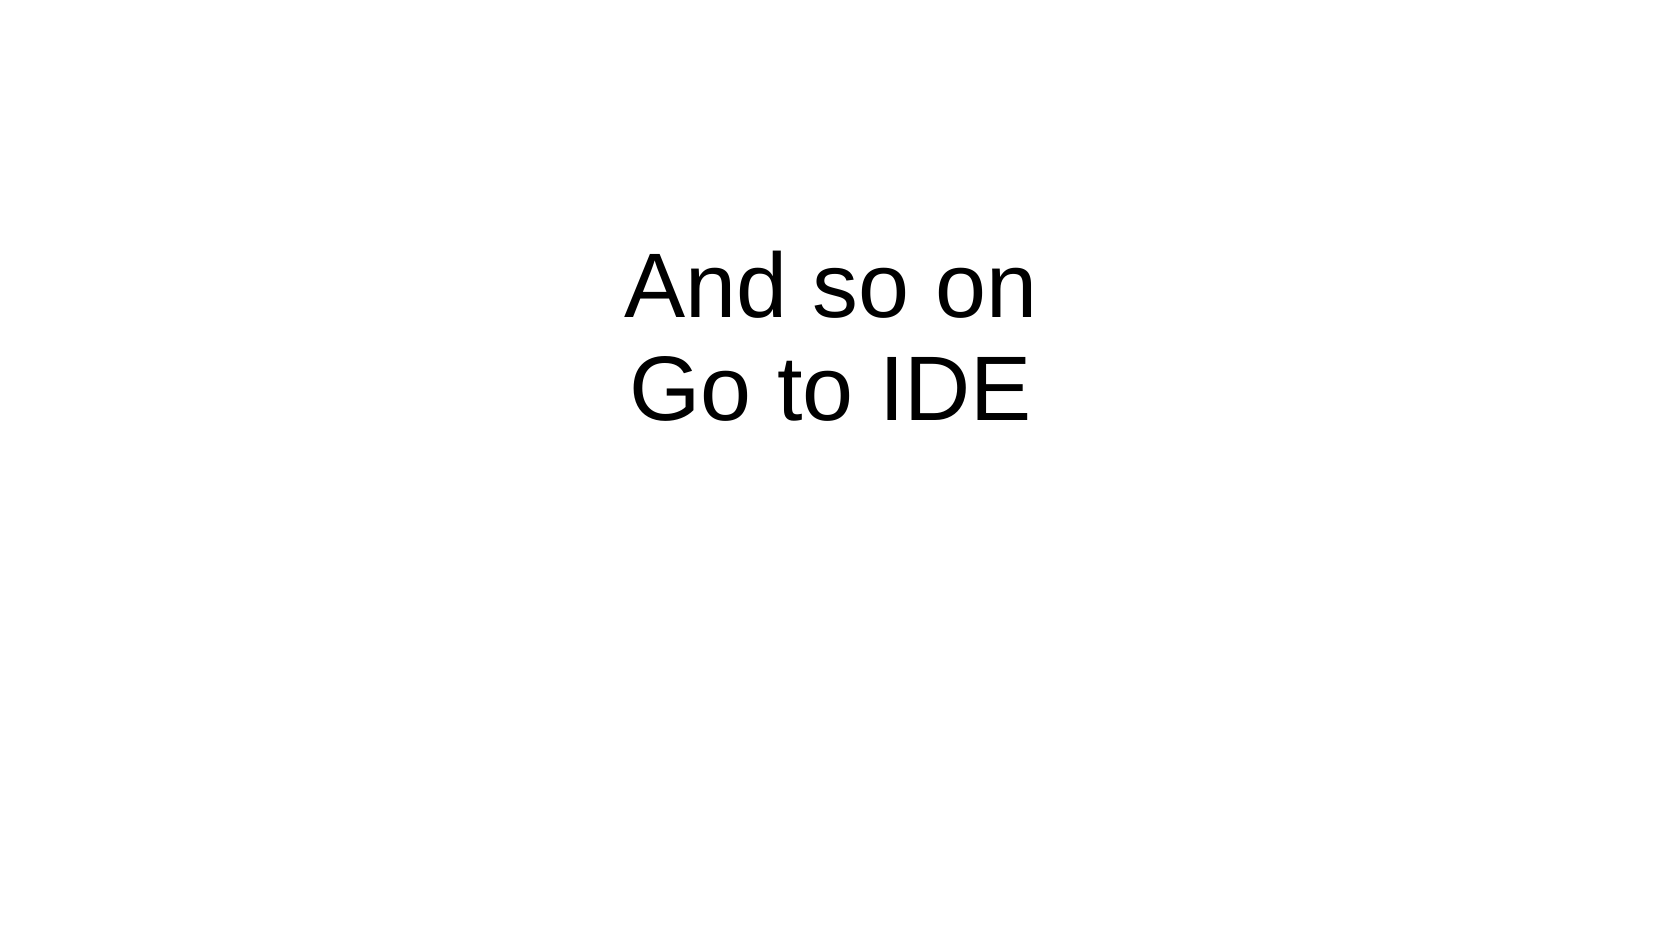

# And so on Go to IDE